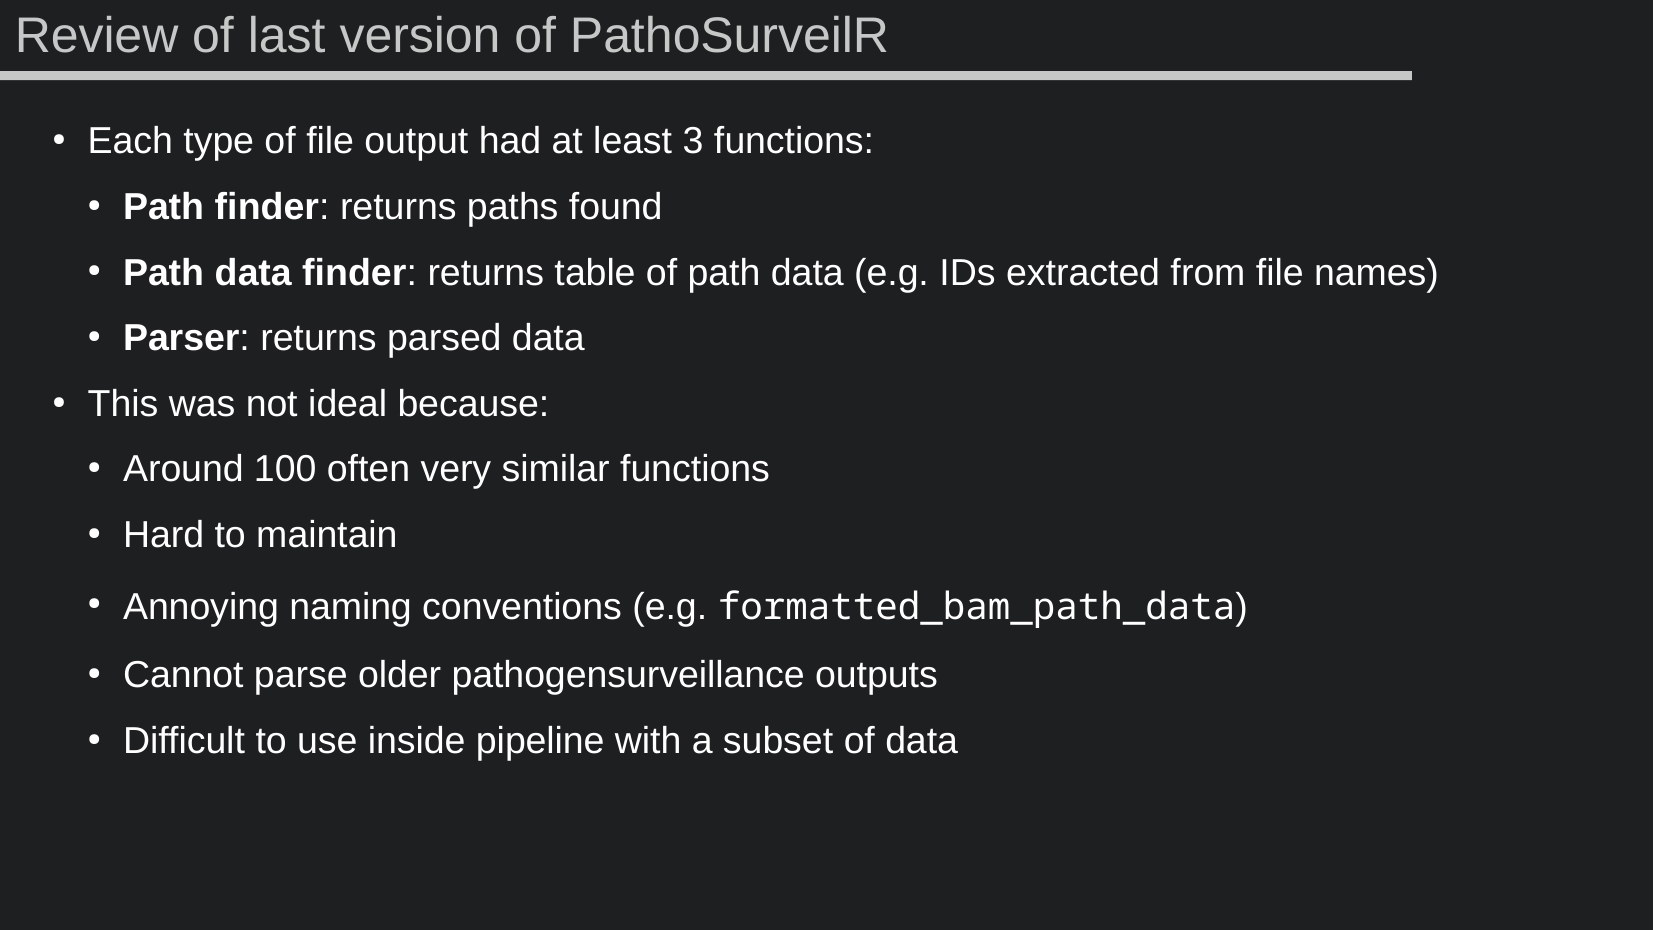

Review of last version of PathoSurveilR
Each type of file output had at least 3 functions:
Path finder: returns paths found
Path data finder: returns table of path data (e.g. IDs extracted from file names)
Parser: returns parsed data
This was not ideal because:
Around 100 often very similar functions
Hard to maintain
Annoying naming conventions (e.g. formatted_bam_path_data)
Cannot parse older pathogensurveillance outputs
Difficult to use inside pipeline with a subset of data